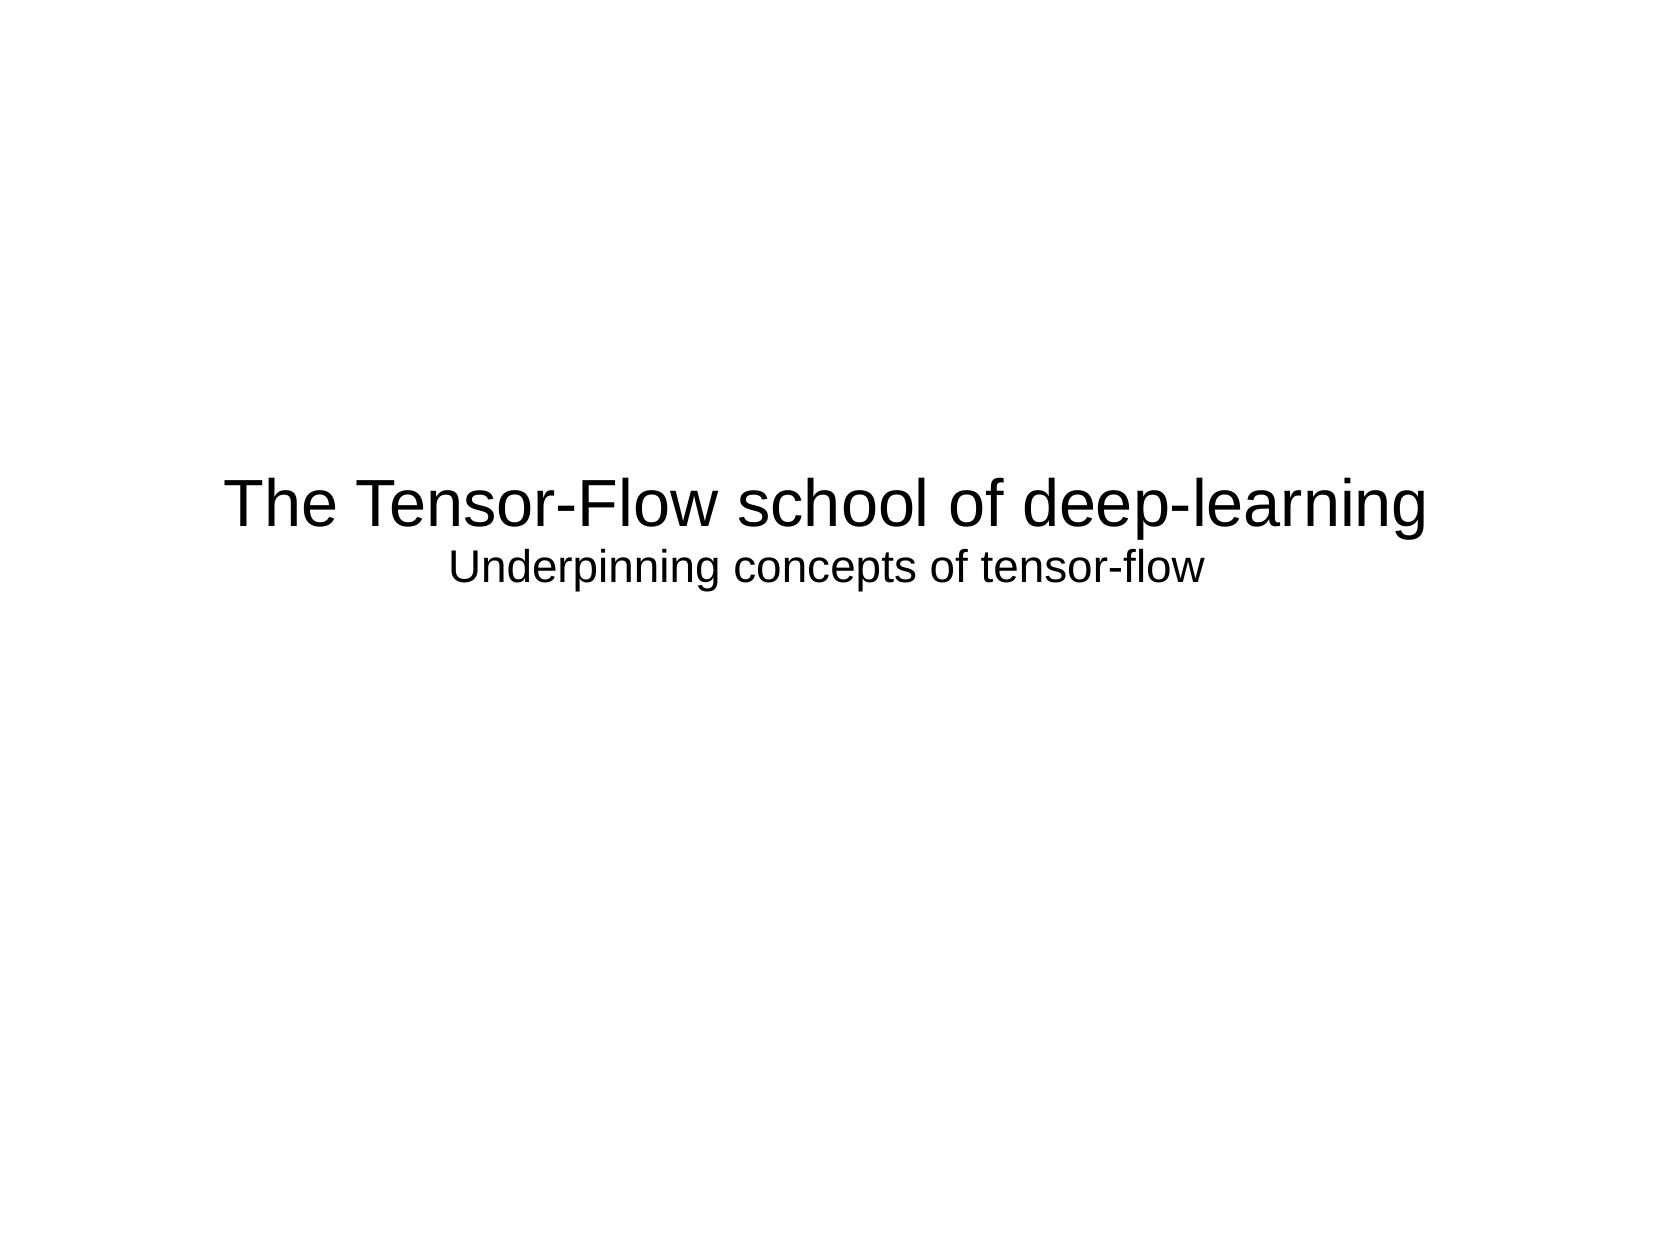

# The Tensor-Flow school of deep-learning
Underpinning concepts of tensor-flow